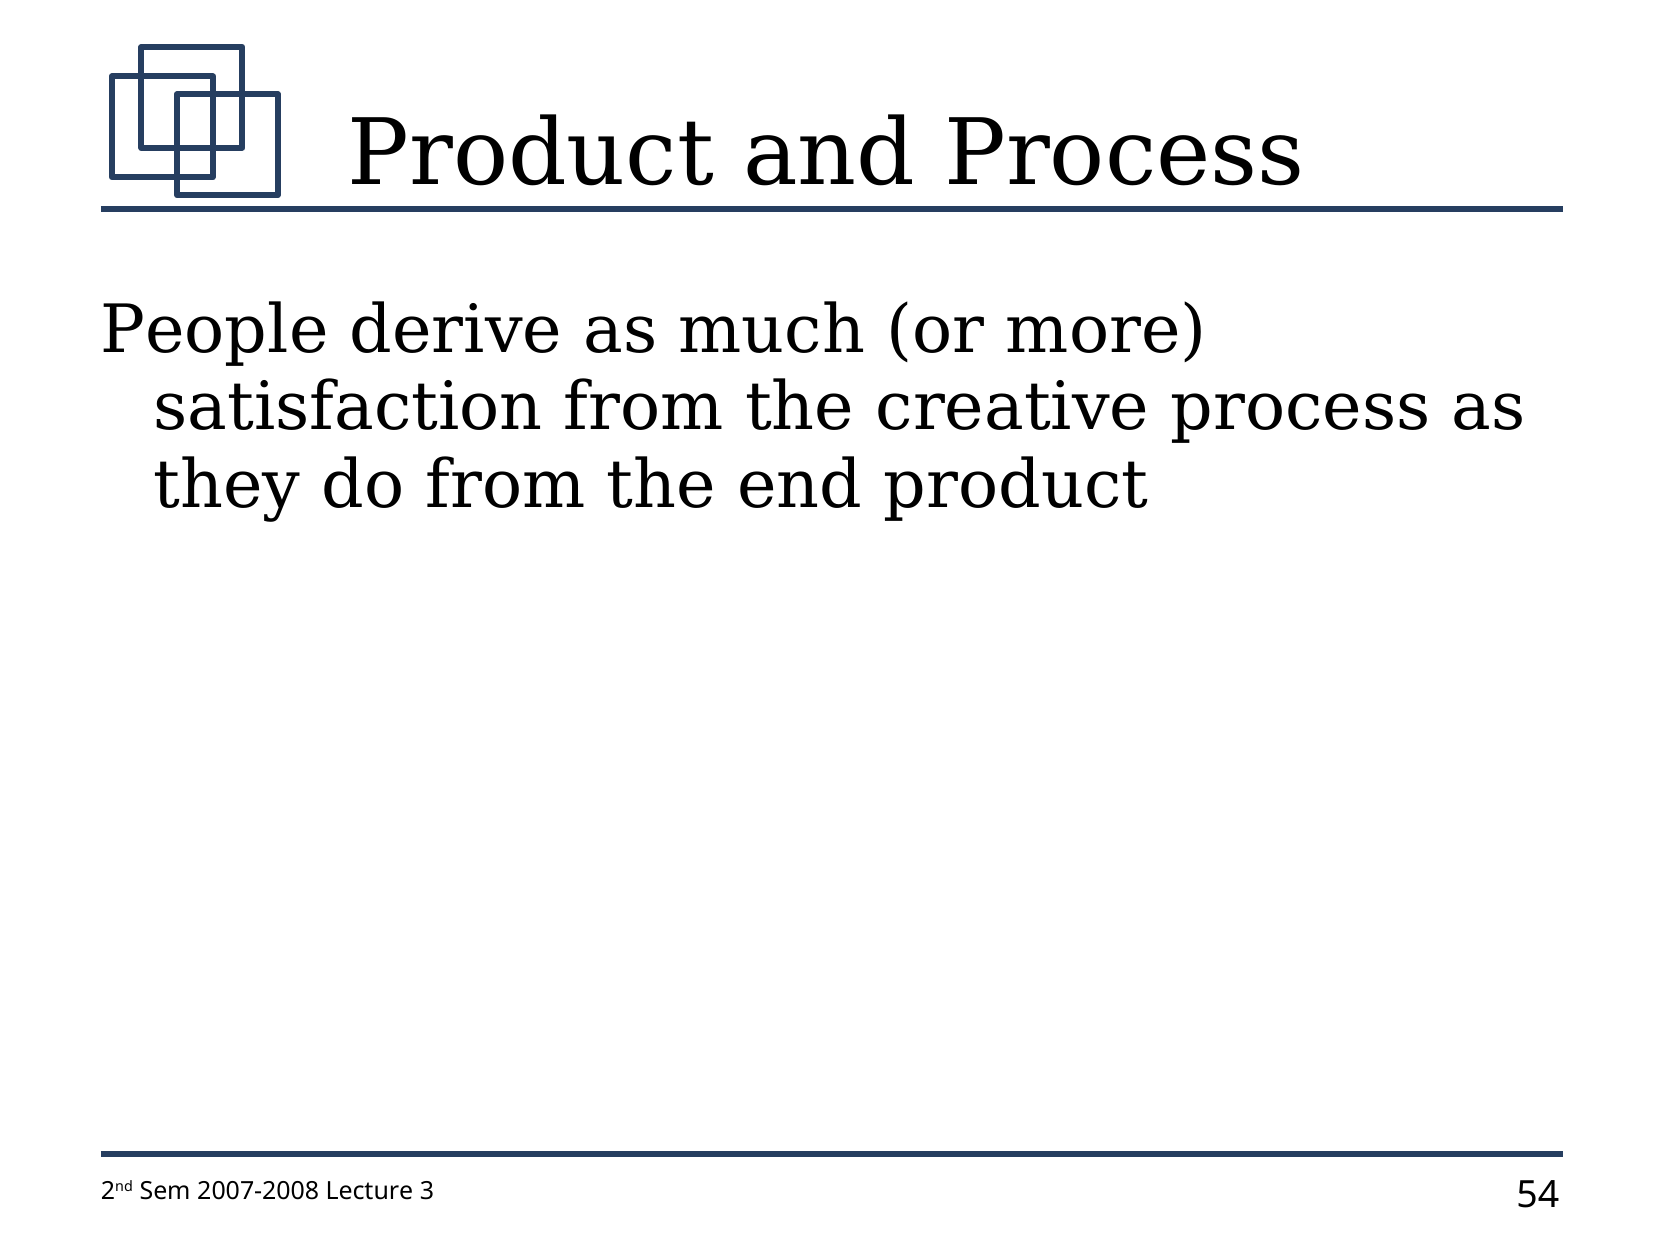

# Product and Process
People derive as much (or more) satisfaction from the creative process as they do from the end product